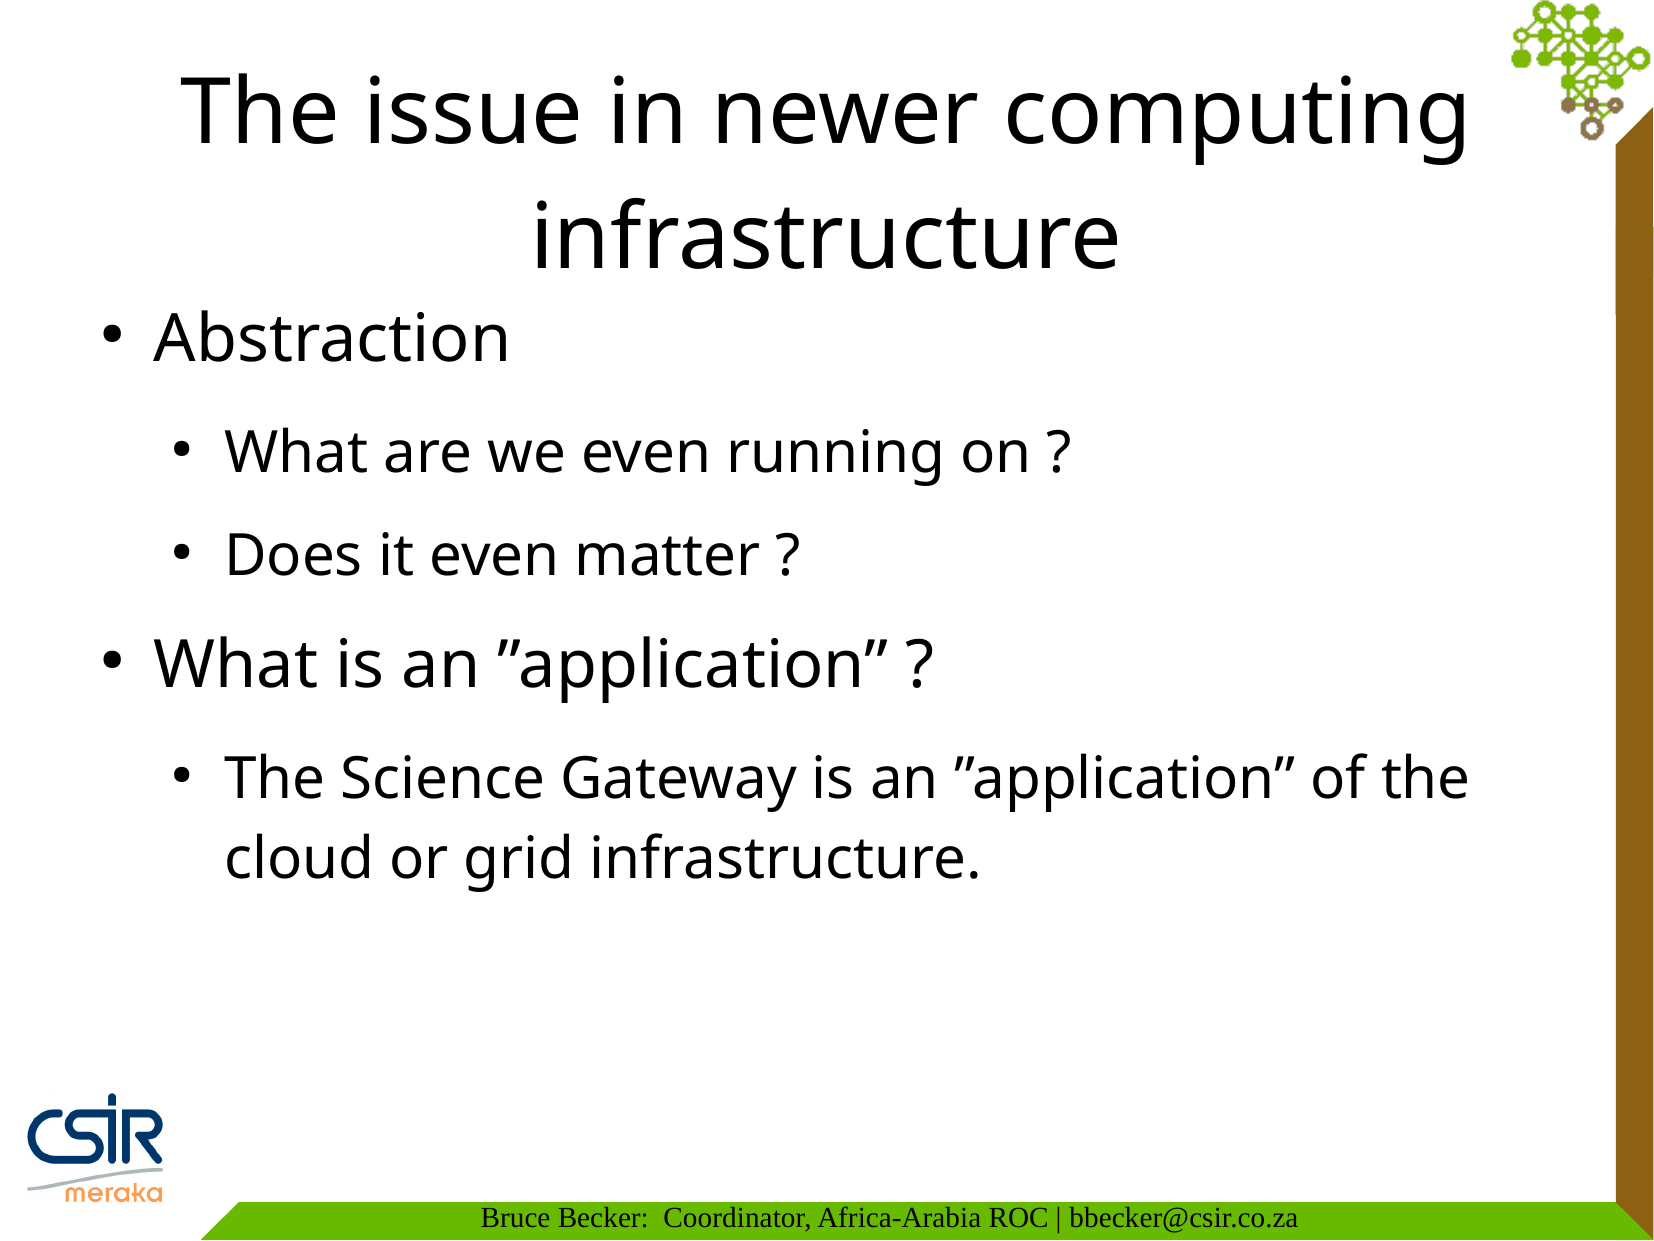

# The issue in newer computing infrastructure
Abstraction
What are we even running on ?
Does it even matter ?
What is an ”application” ?
The Science Gateway is an ”application” of the cloud or grid infrastructure.
7